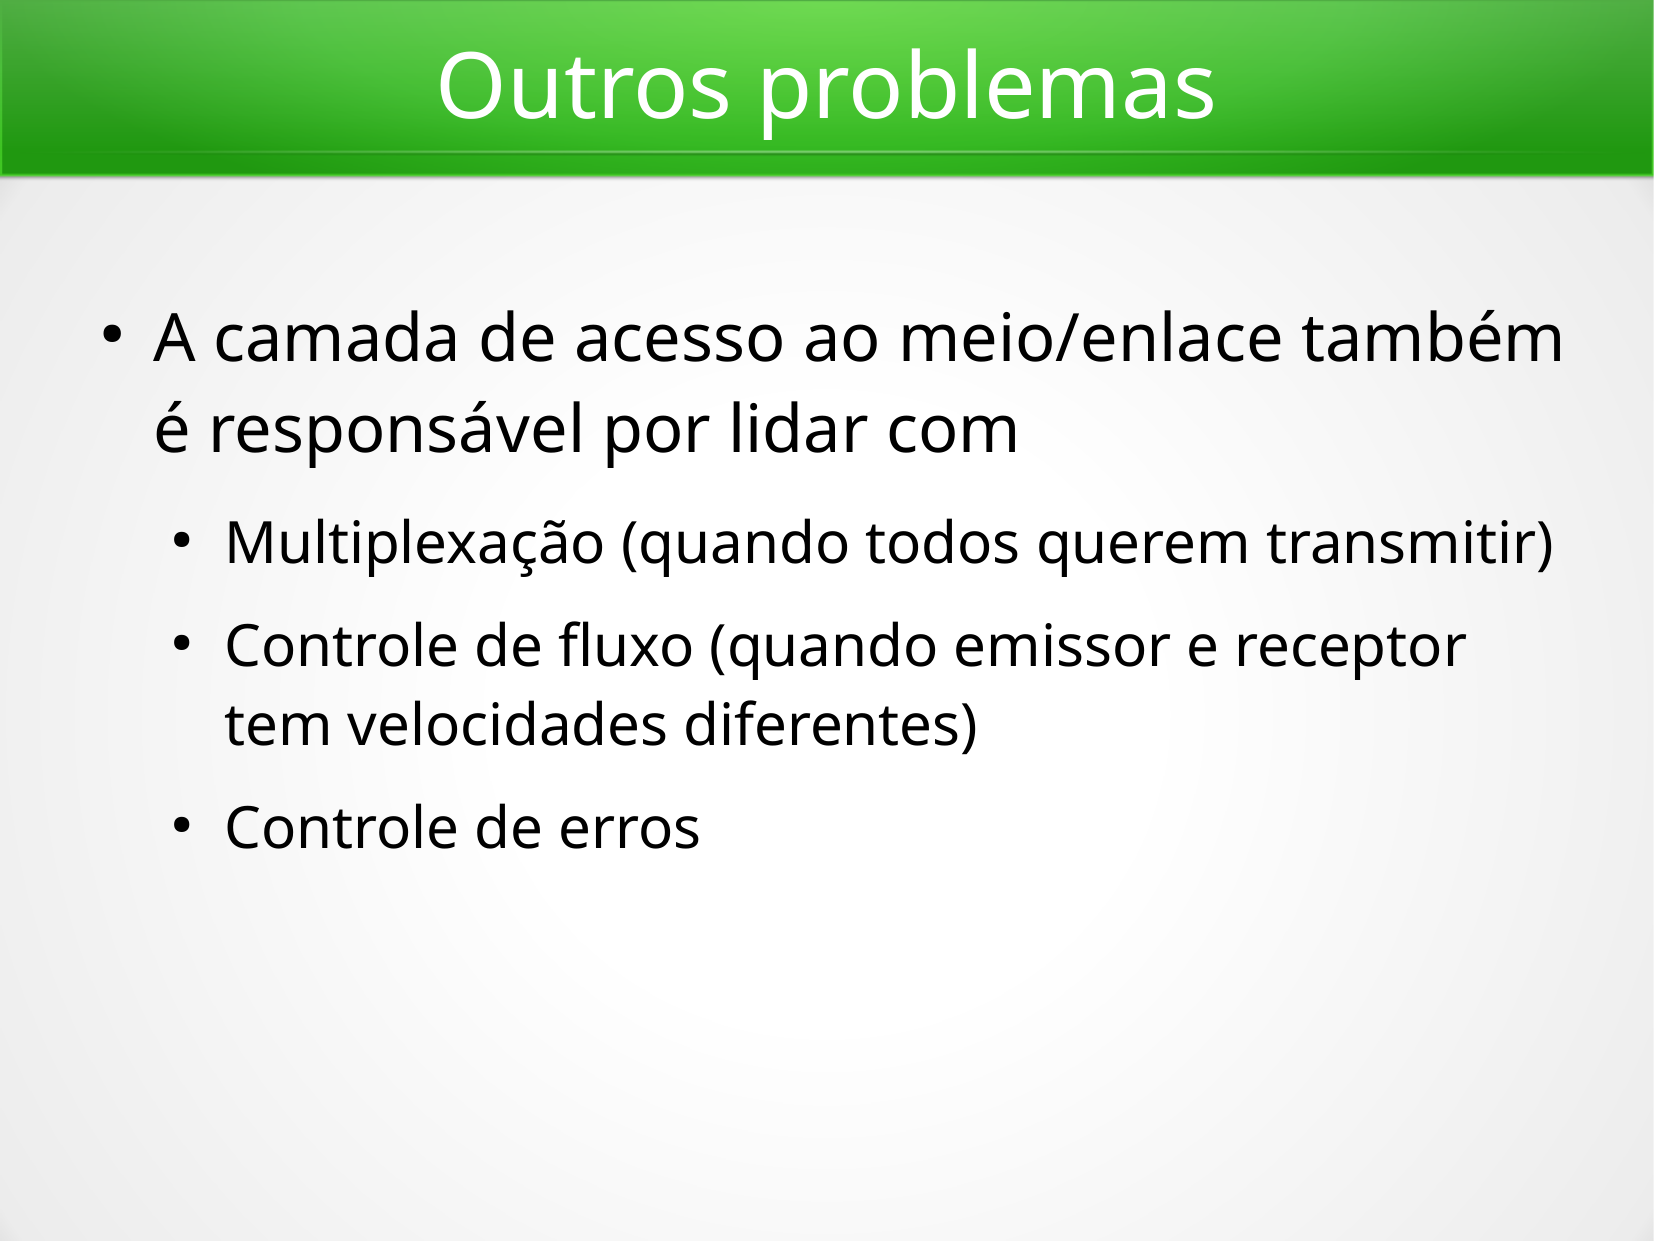

# Outros problemas
A camada de acesso ao meio/enlace também é responsável por lidar com
Multiplexação (quando todos querem transmitir)
Controle de fluxo (quando emissor e receptor tem velocidades diferentes)
Controle de erros